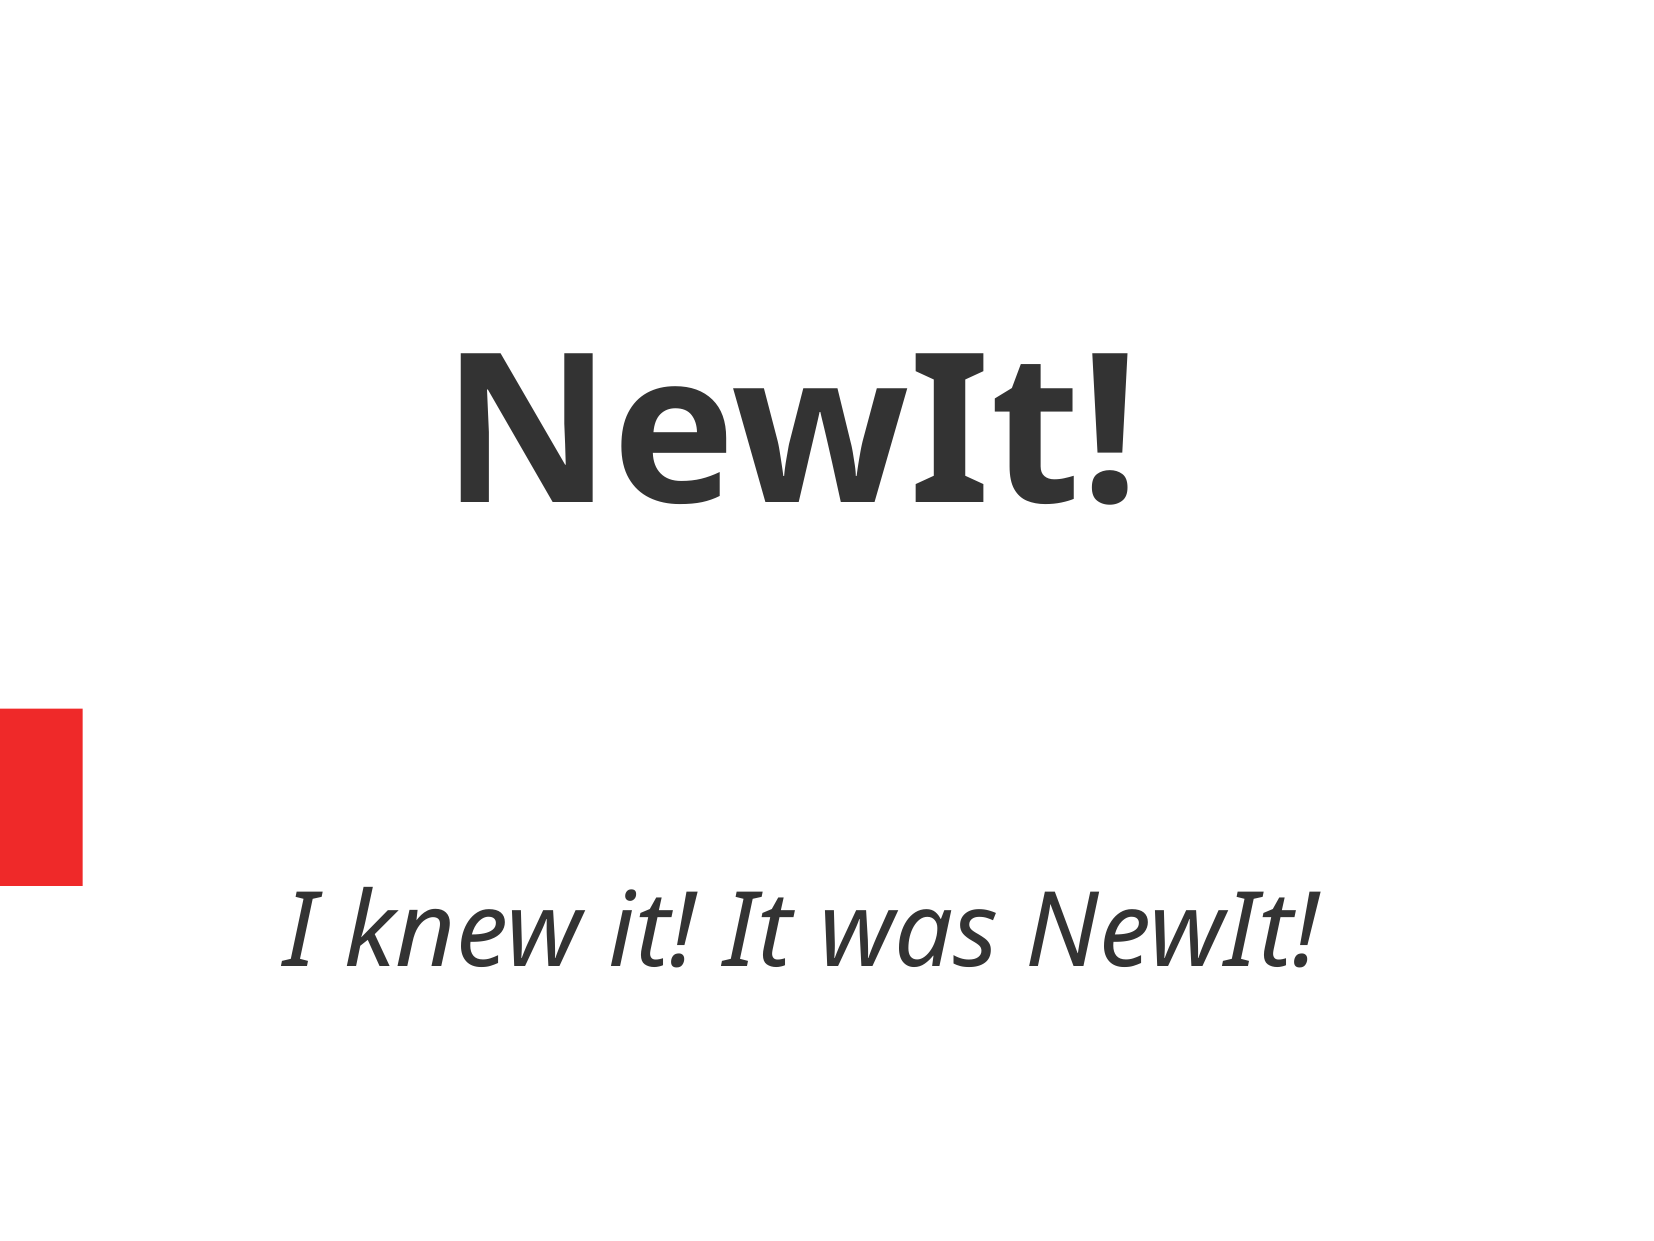

# NewIt!
I knew it! It was NewIt!